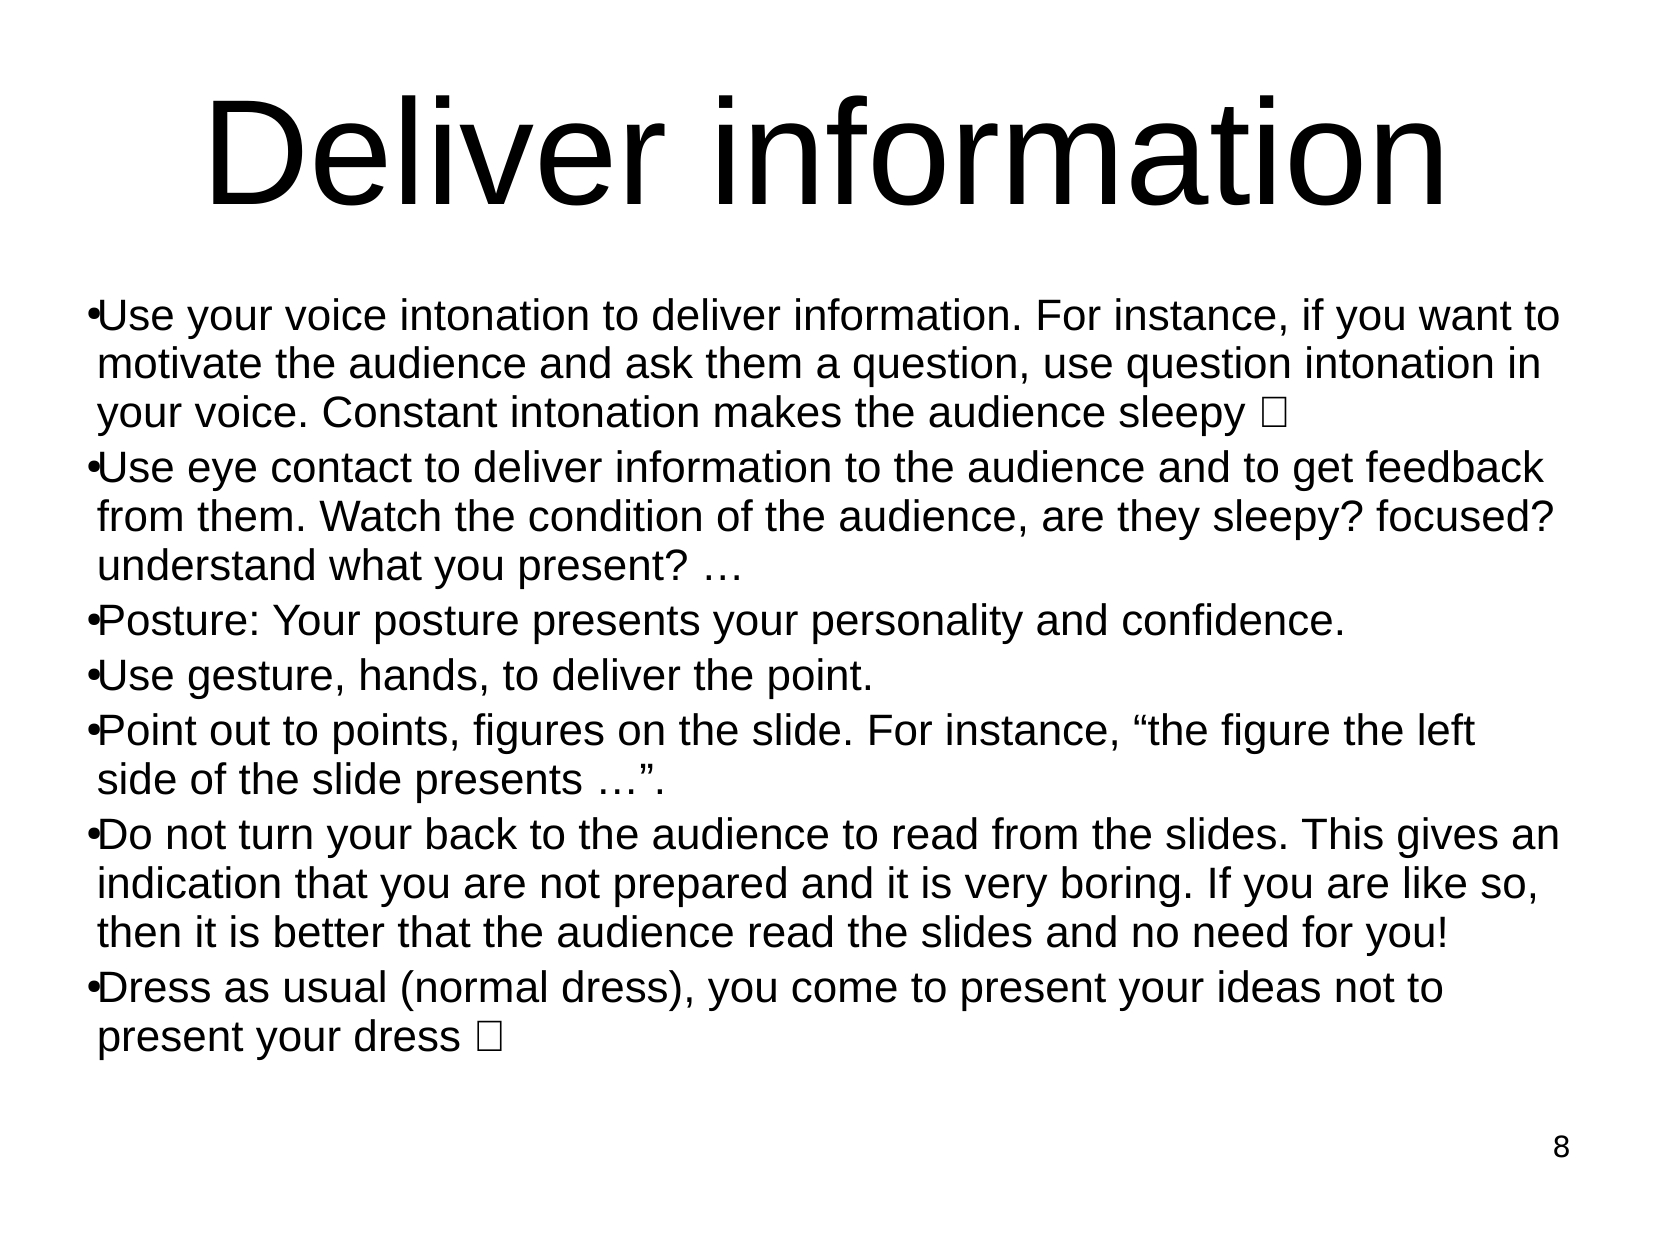

# Deliver information
Use your voice intonation to deliver information. For instance, if you want to motivate the audience and ask them a question, use question intonation in your voice. Constant intonation makes the audience sleepy 🙂
Use eye contact to deliver information to the audience and to get feedback from them. Watch the condition of the audience, are they sleepy? focused? understand what you present? …
Posture: Your posture presents your personality and confidence.
Use gesture, hands, to deliver the point.
Point out to points, figures on the slide. For instance, “the figure the left side of the slide presents …”.
Do not turn your back to the audience to read from the slides. This gives an indication that you are not prepared and it is very boring. If you are like so, then it is better that the audience read the slides and no need for you!
Dress as usual (normal dress), you come to present your ideas not to present your dress 🙂
8